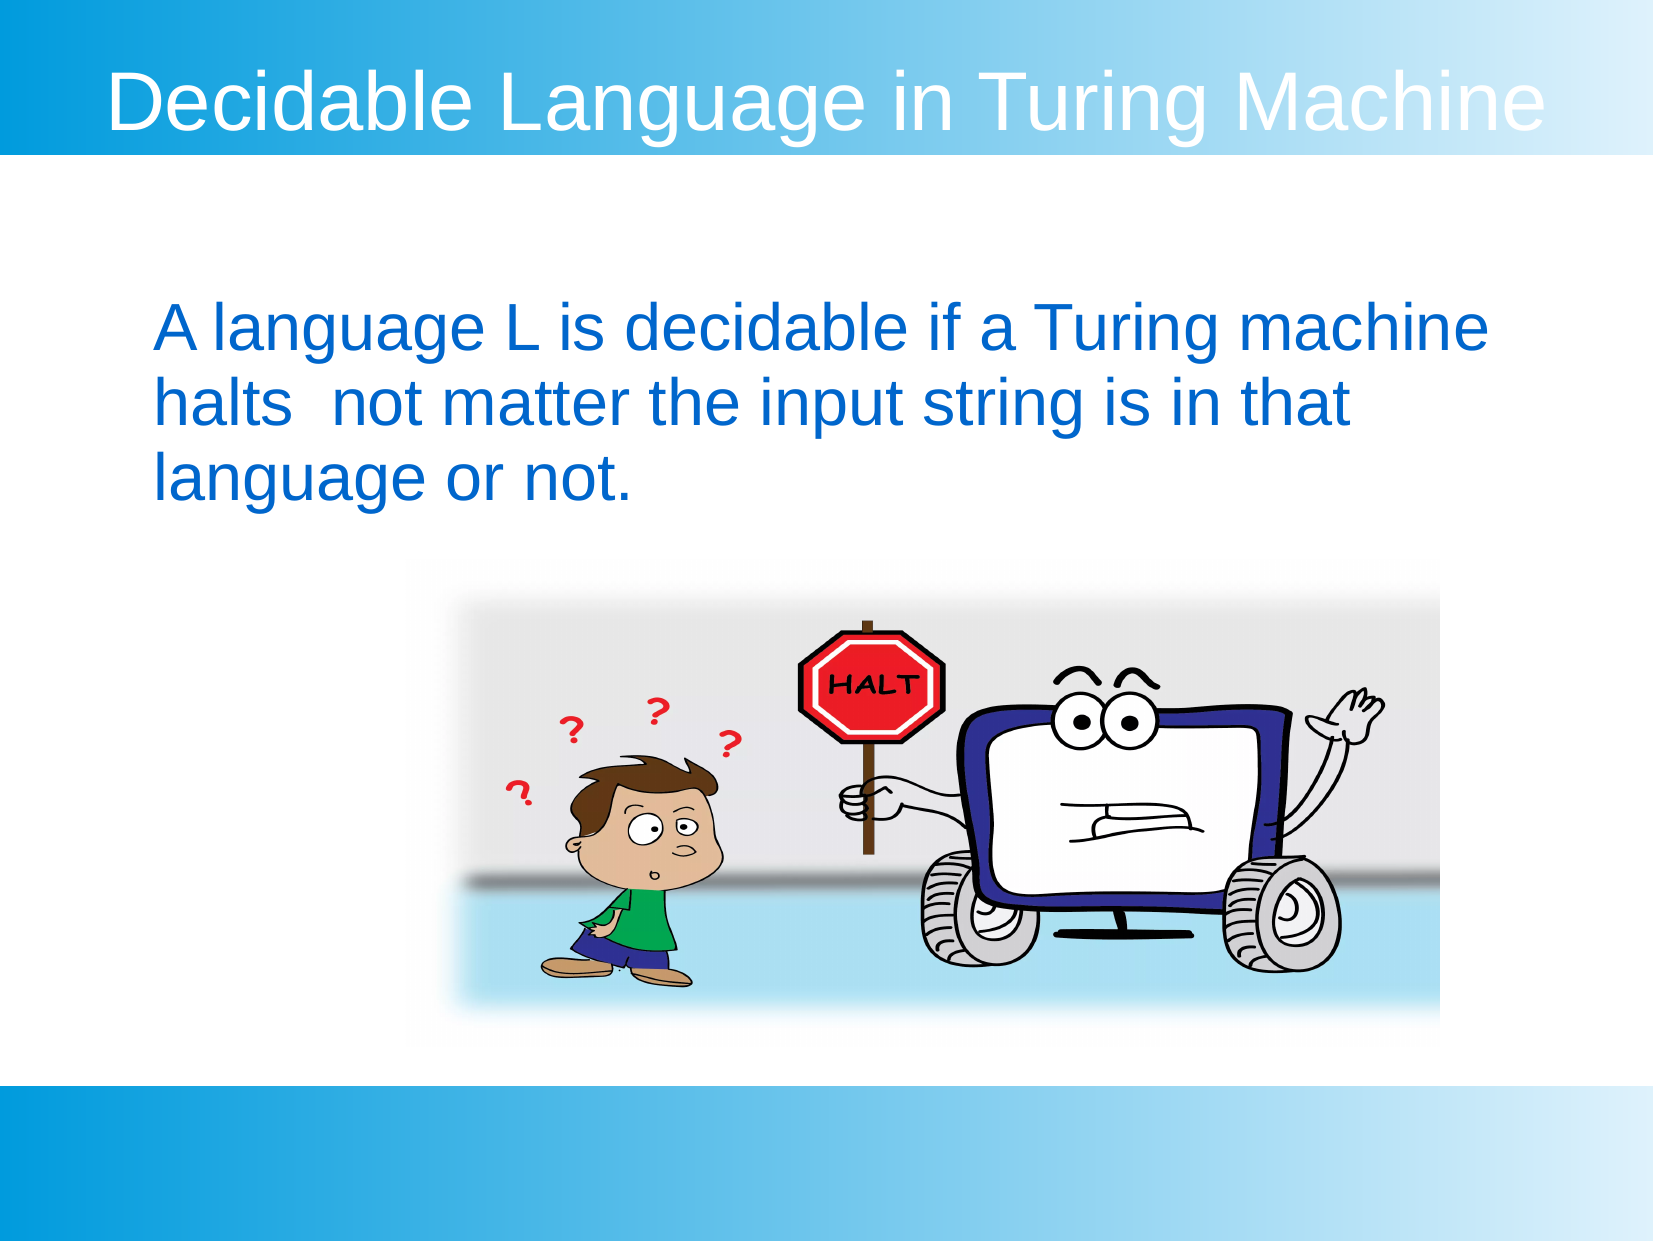

# Decidable Language in Turing Machine
A language L is decidable if a Turing machine halts not matter the input string is in that language or not.